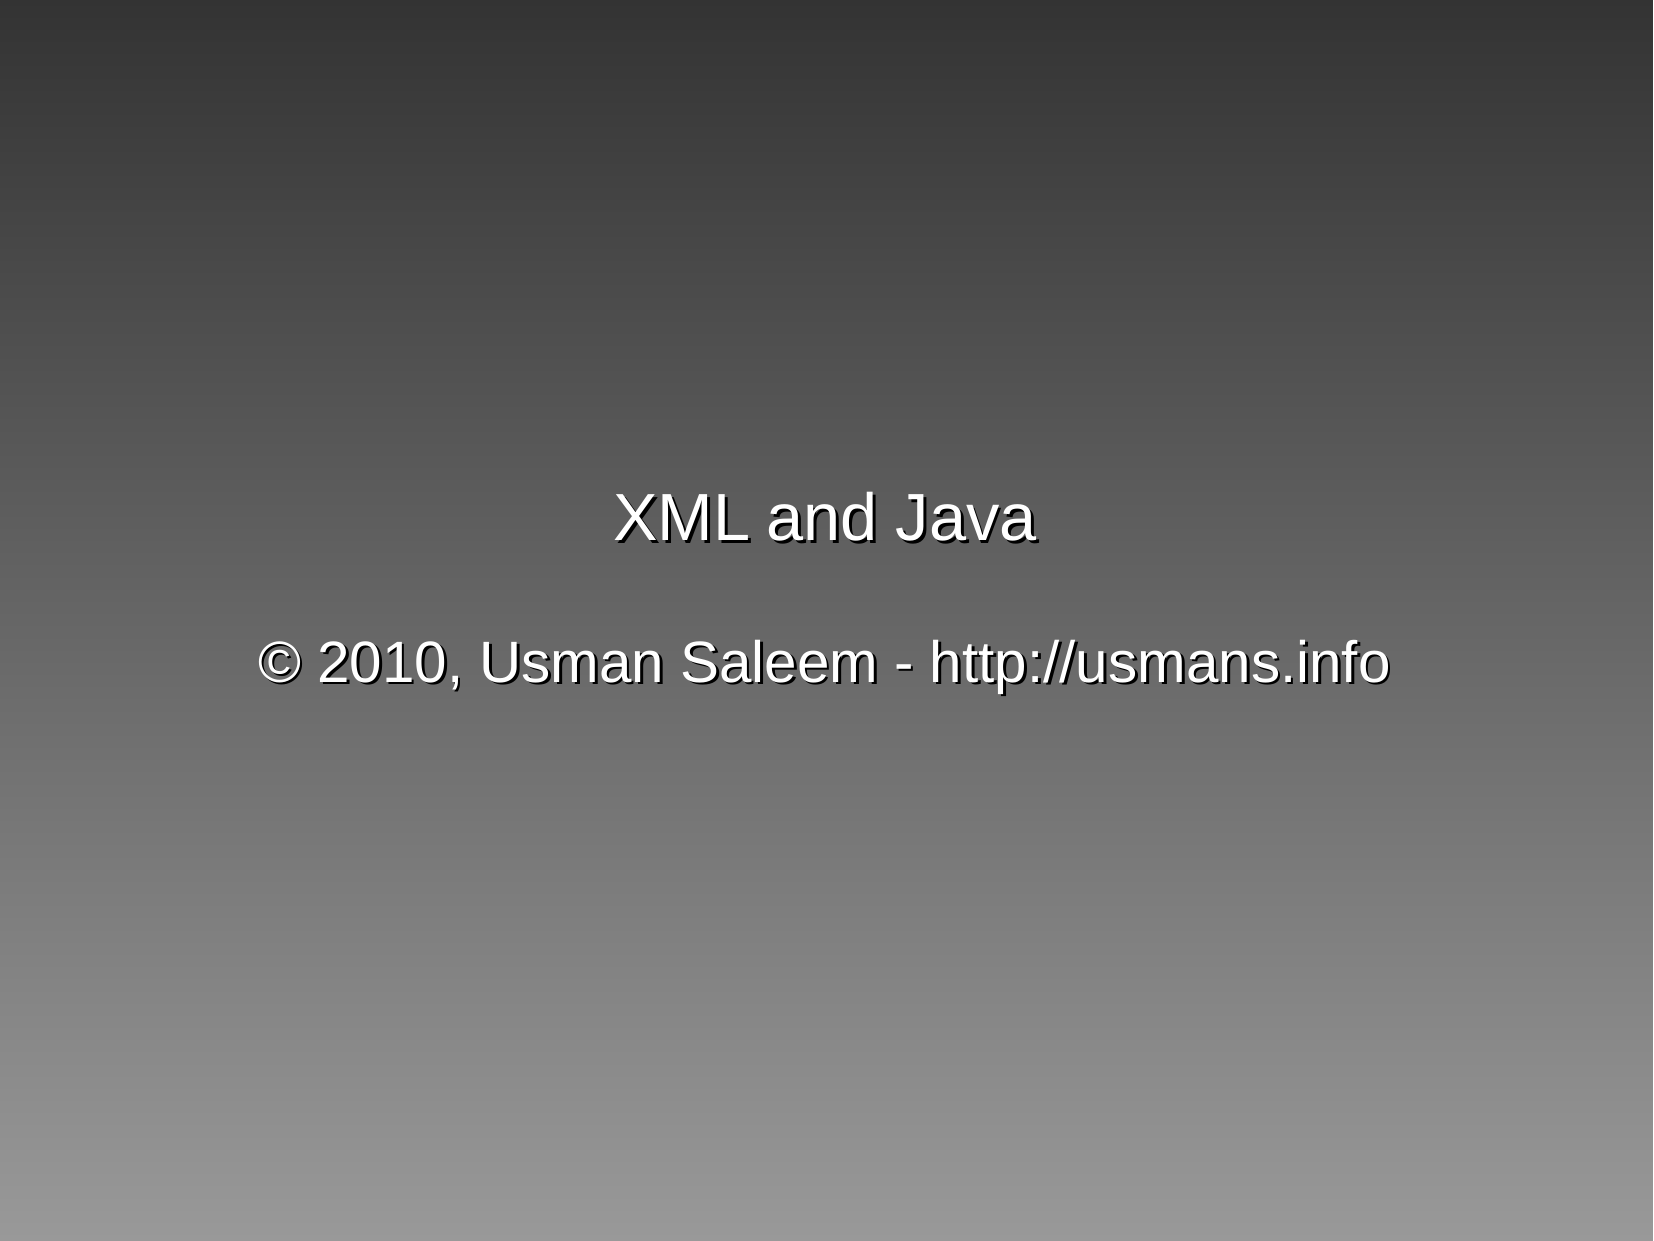

# XML and Java
© 2010, Usman Saleem - http://usmans.info